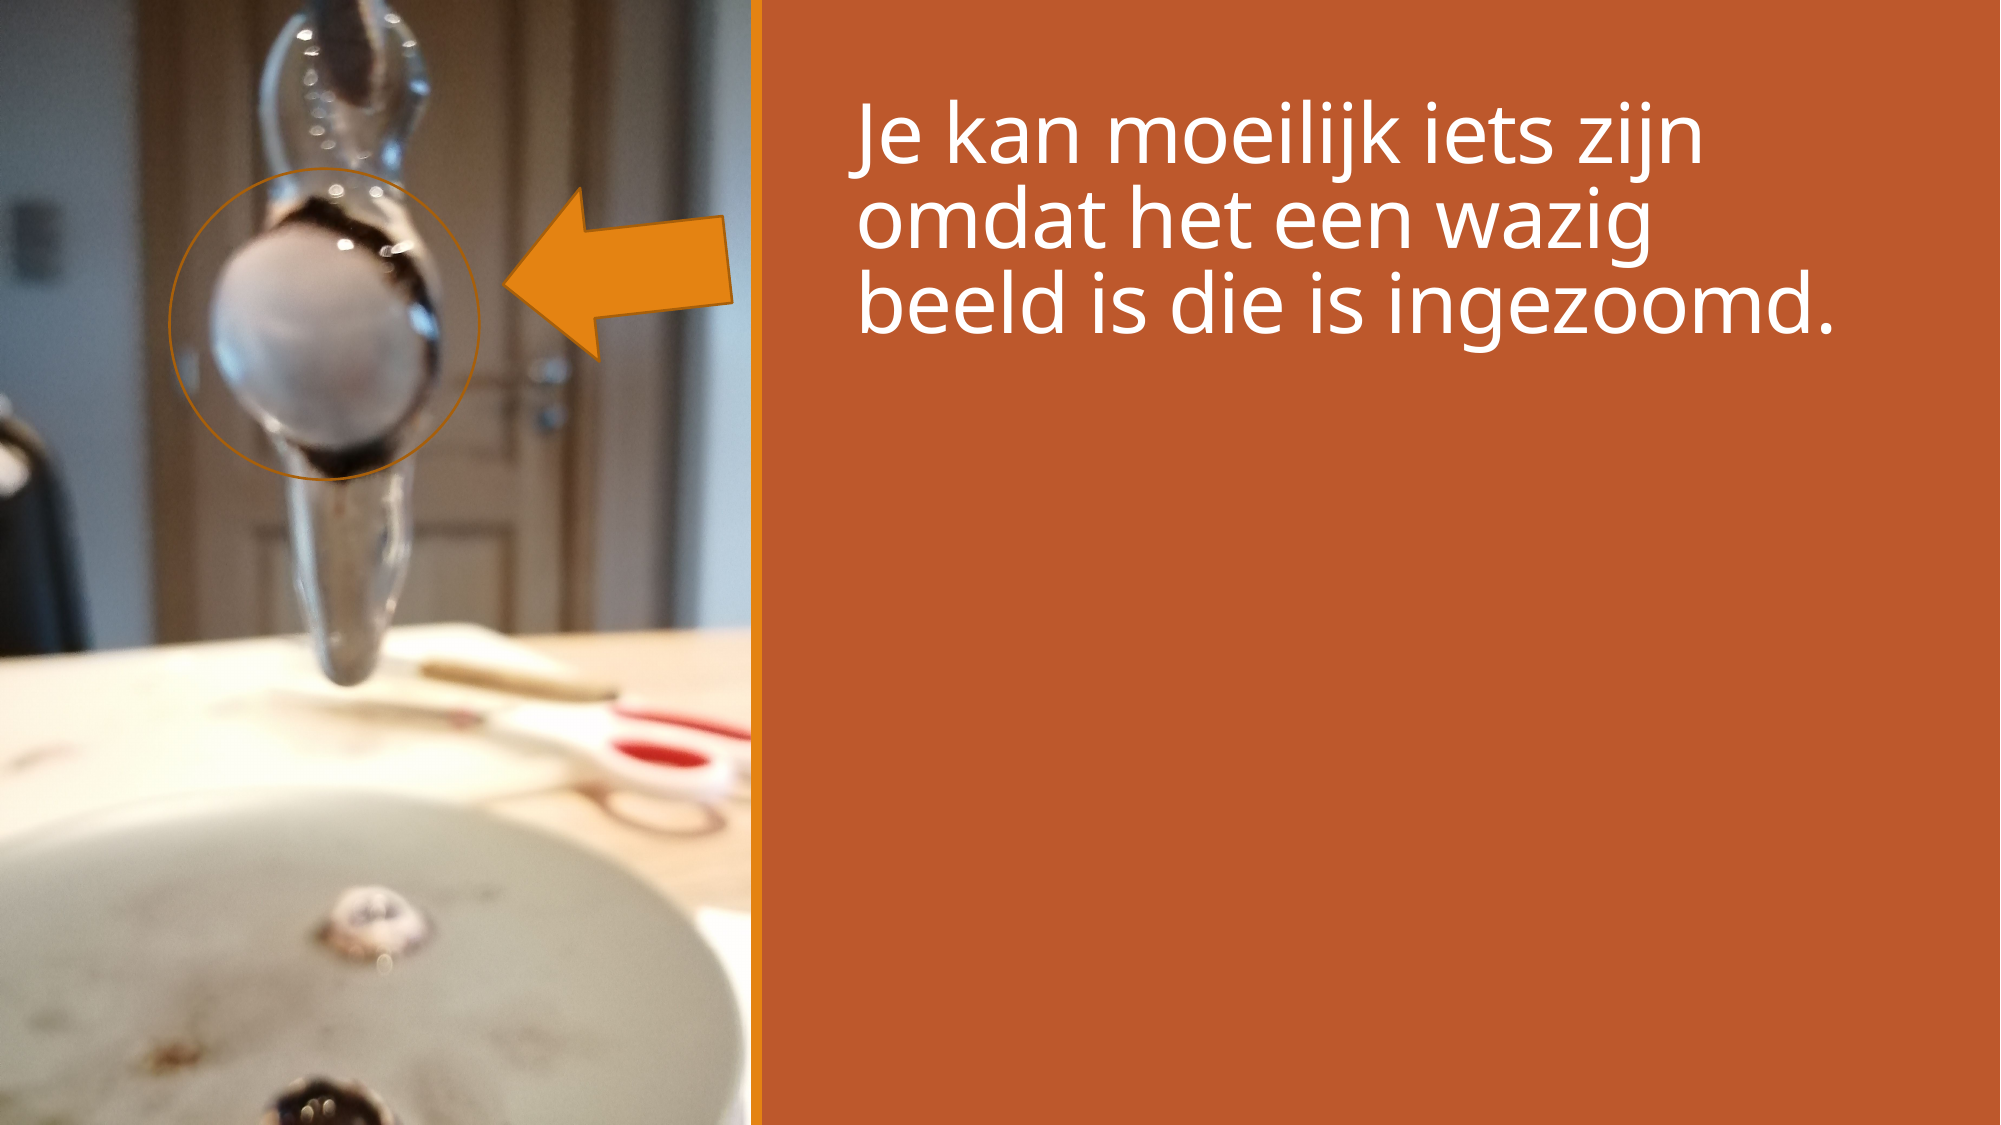

# Je kan moeilijk iets zijn omdat het een wazig beeld is die is ingezoomd.